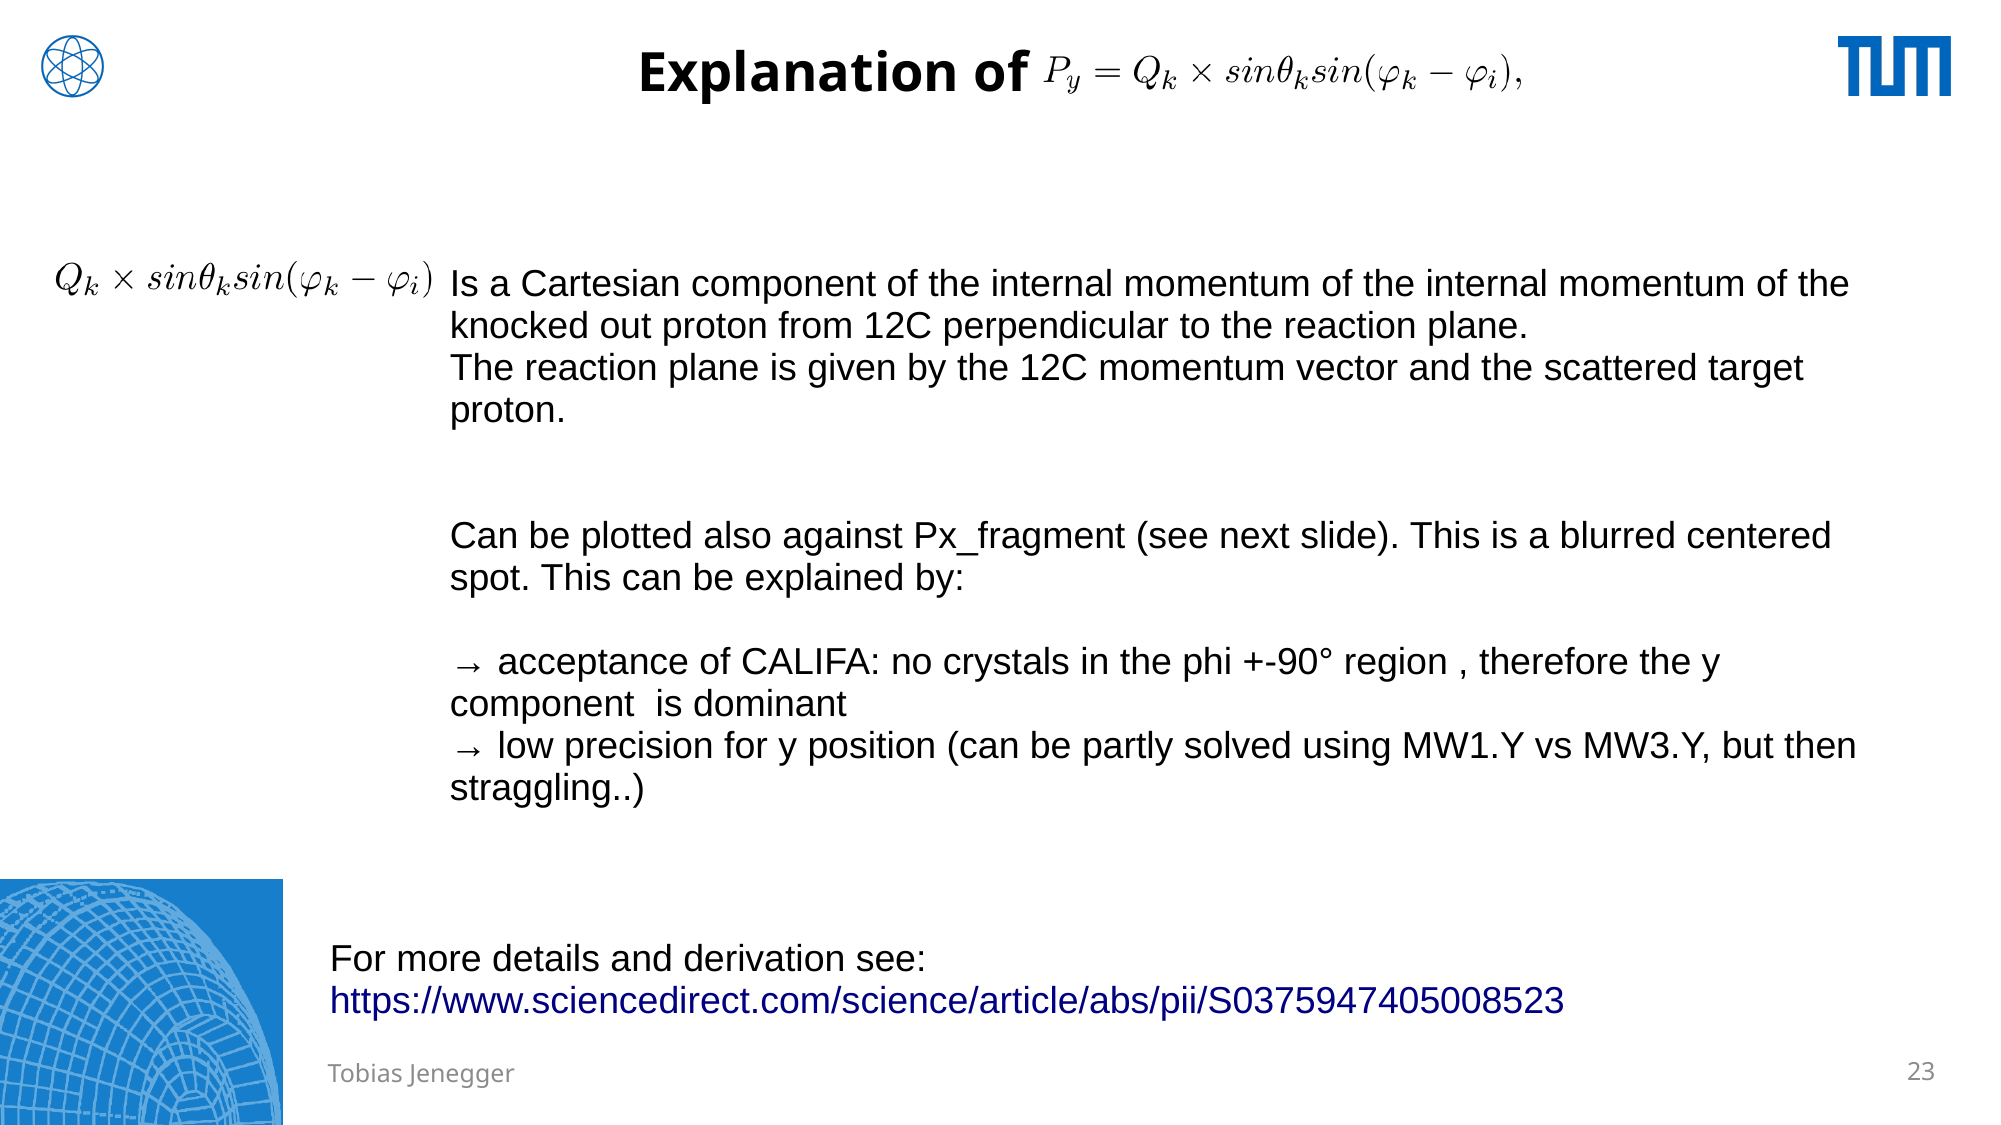

# Explanation of
Is a Cartesian component of the internal momentum of the internal momentum of the knocked out proton from 12C perpendicular to the reaction plane.
The reaction plane is given by the 12C momentum vector and the scattered target proton.
Can be plotted also against Px_fragment (see next slide). This is a blurred centered spot. This can be explained by:
→ acceptance of CALIFA: no crystals in the phi +-90° region , therefore the y component is dominant
→ low precision for y position (can be partly solved using MW1.Y vs MW3.Y, but then straggling..)
For more details and derivation see: https://www.sciencedirect.com/science/article/abs/pii/S0375947405008523
Tobias Jenegger